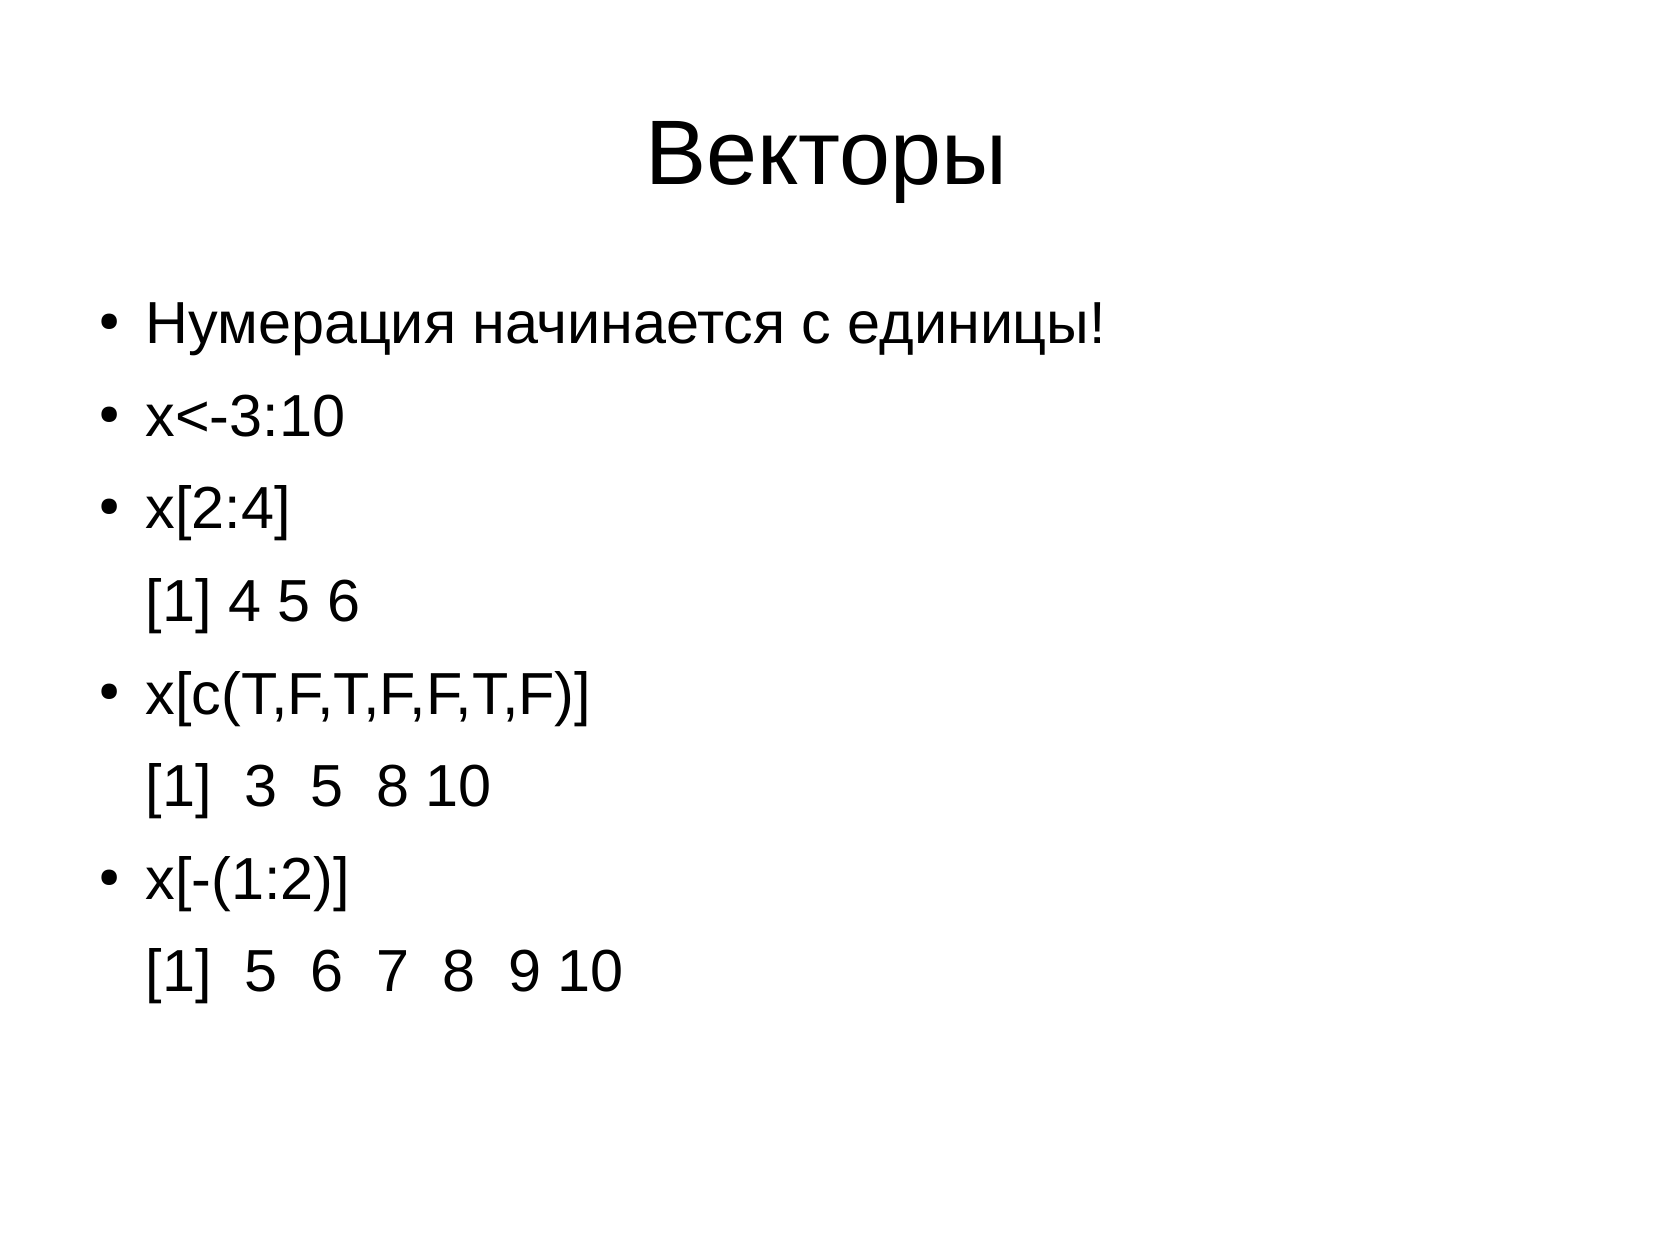

# Векторы
Нумерация начинается с единицы!
x<-3:10
x[2:4]
[1] 4 5 6
x[c(T,F,T,F,F,T,F)]
[1] 3 5 8 10
x[-(1:2)]
[1] 5 6 7 8 9 10